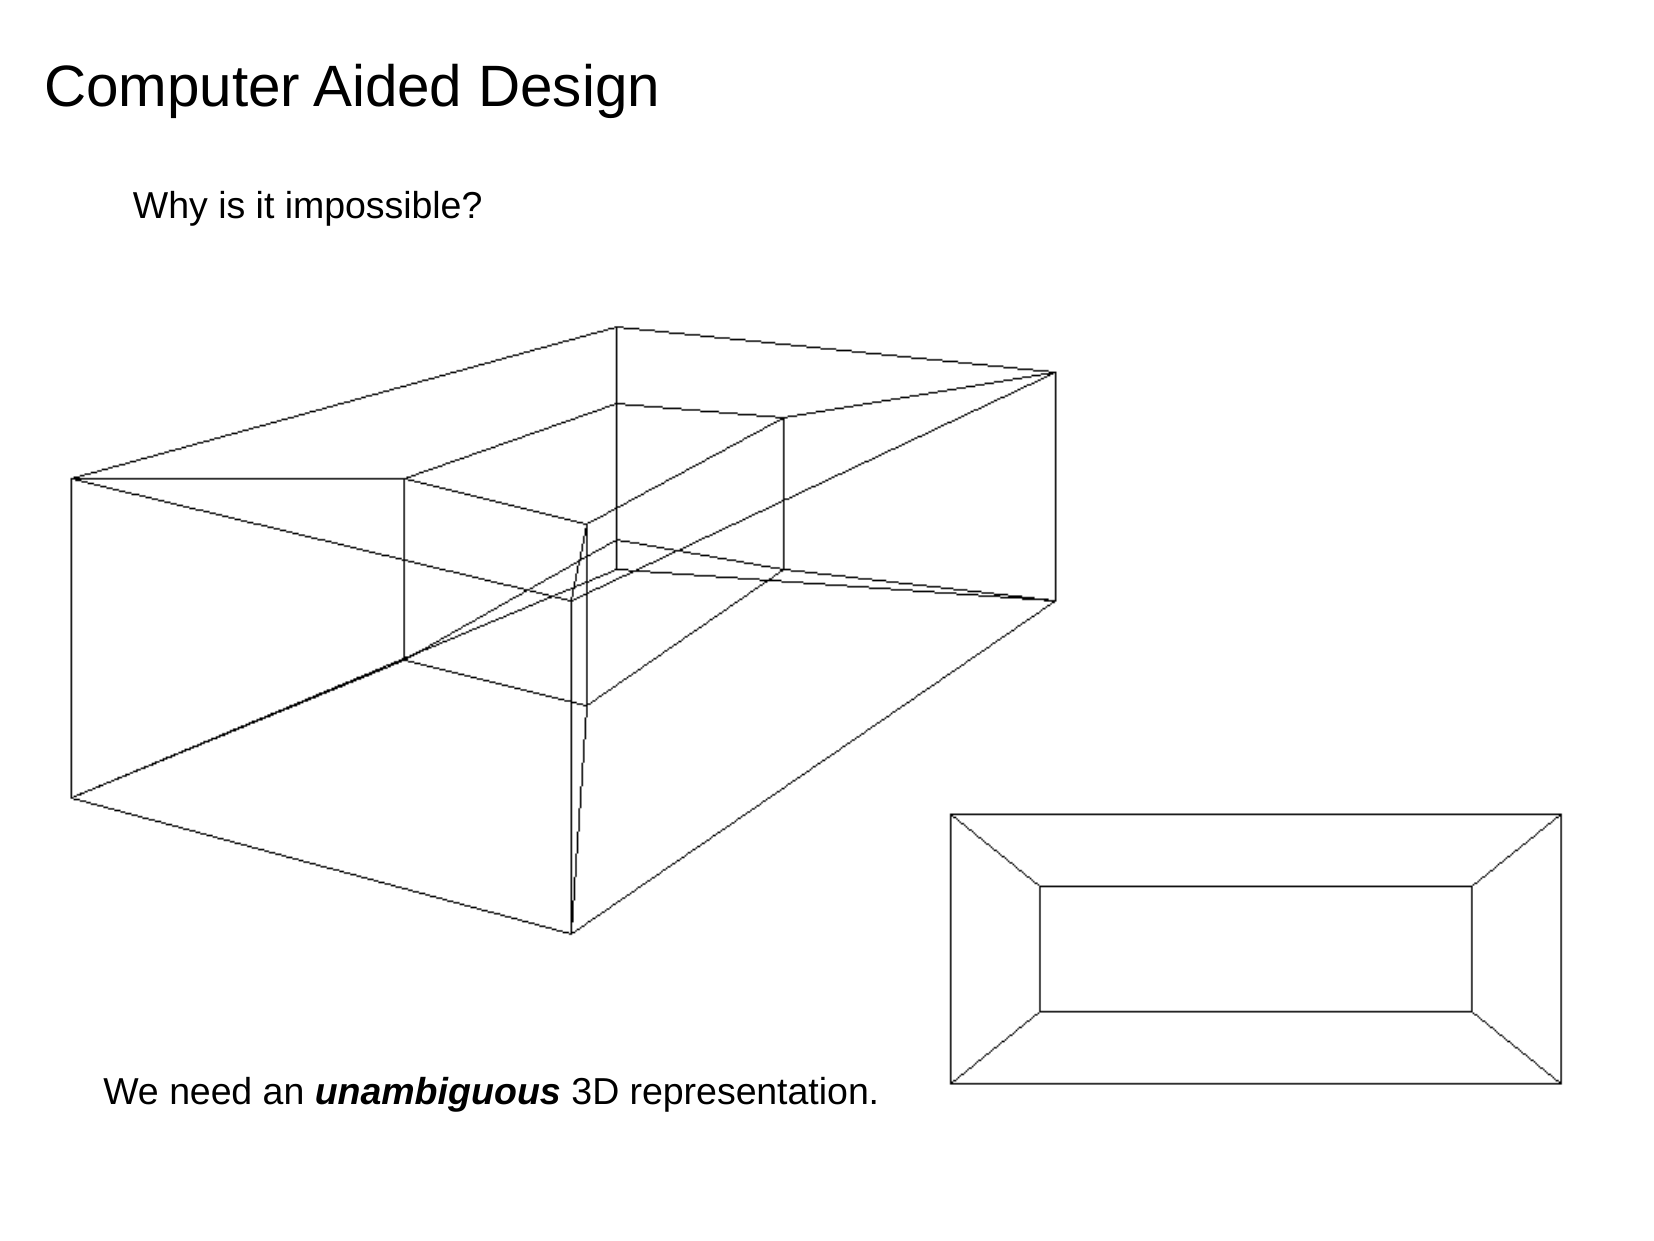

Computer Aided Design
Why is it impossible?
We need an unambiguous 3D representation.